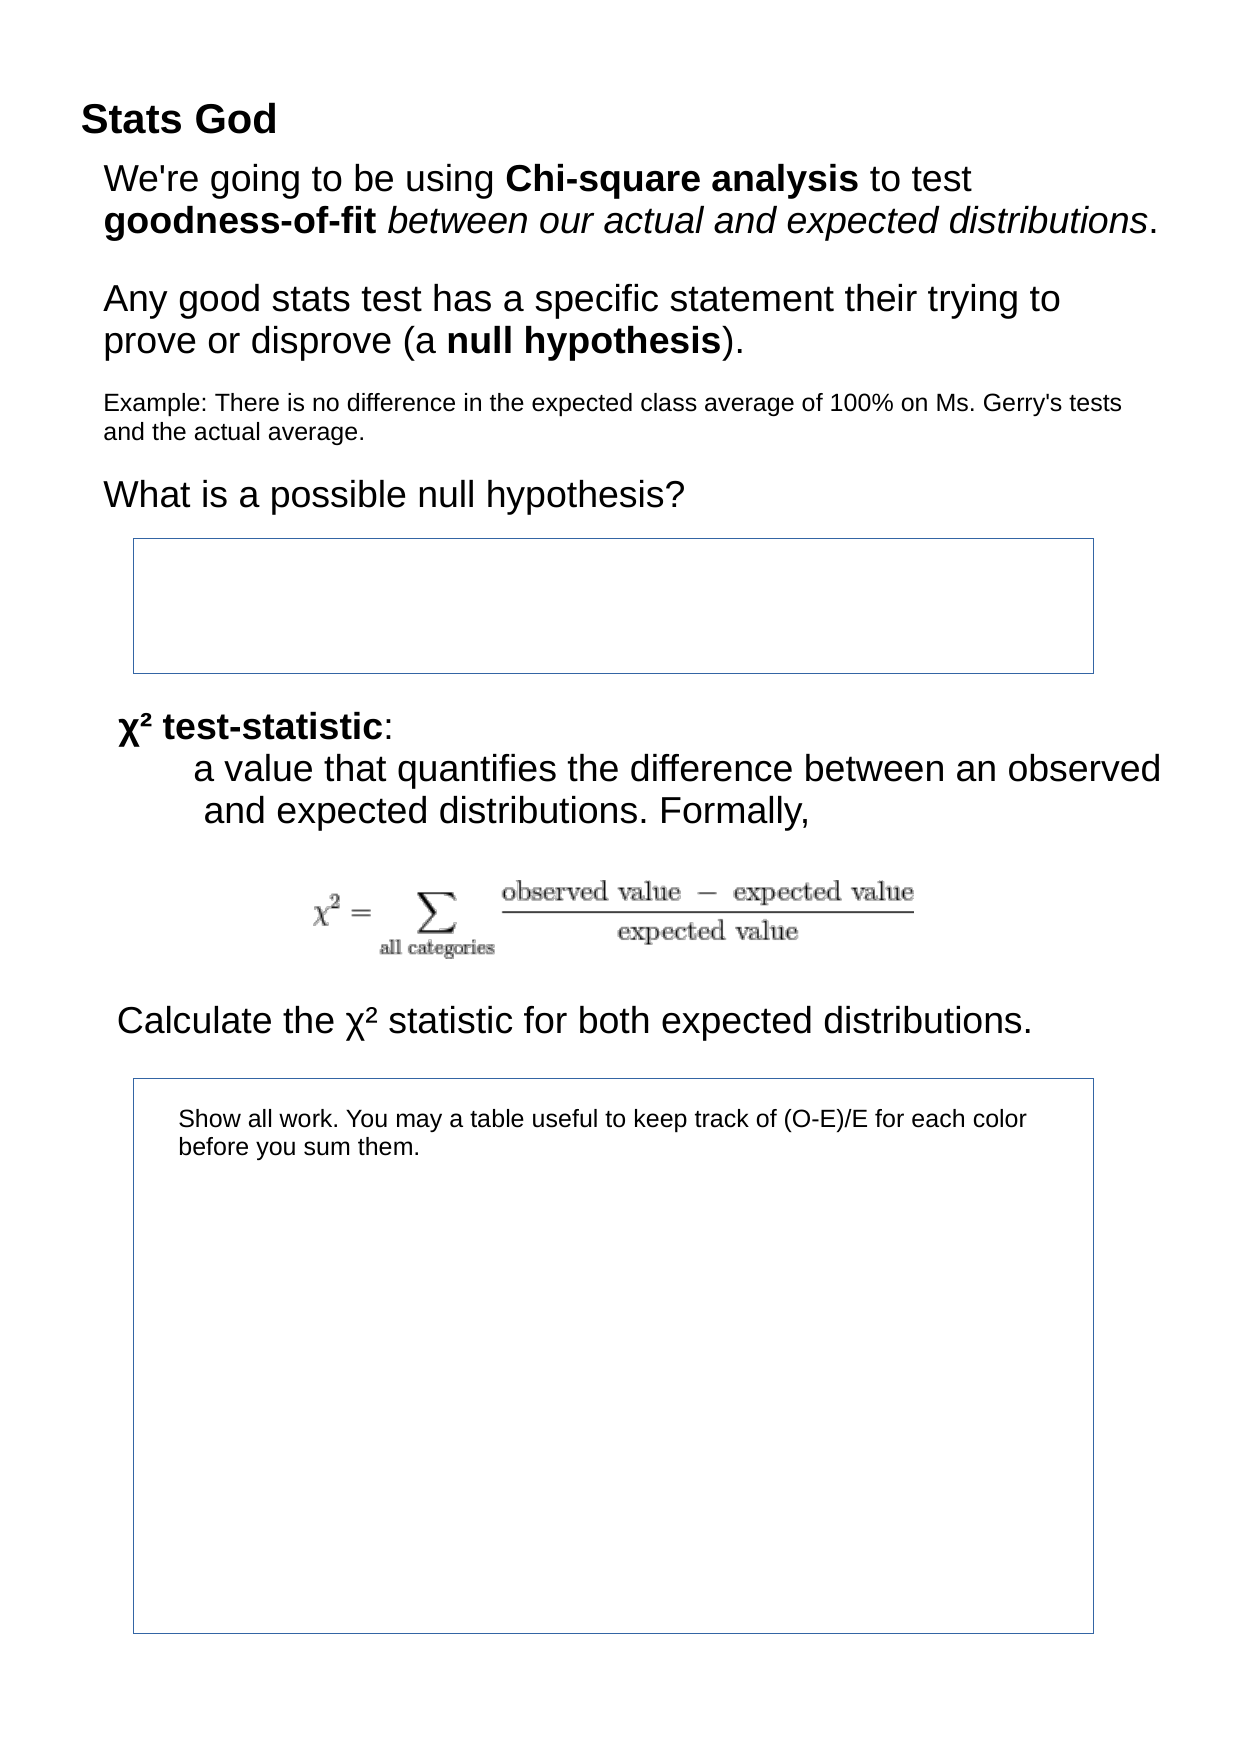

Stats God
We're going to be using Chi-square analysis to test
goodness-of-fit between our actual and expected distributions.
Any good stats test has a specific statement their trying to prove or disprove (a null hypothesis).
Example: There is no difference in the expected class average of 100% on Ms. Gerry's tests and the actual average.
What is a possible null hypothesis?
χ² test-statistic:
	a value that quantifies the difference between an observed
	 and expected distributions. Formally,
Calculate the χ² statistic for both expected distributions.
Show all work. You may a table useful to keep track of (O-E)/E for each color before you sum them.